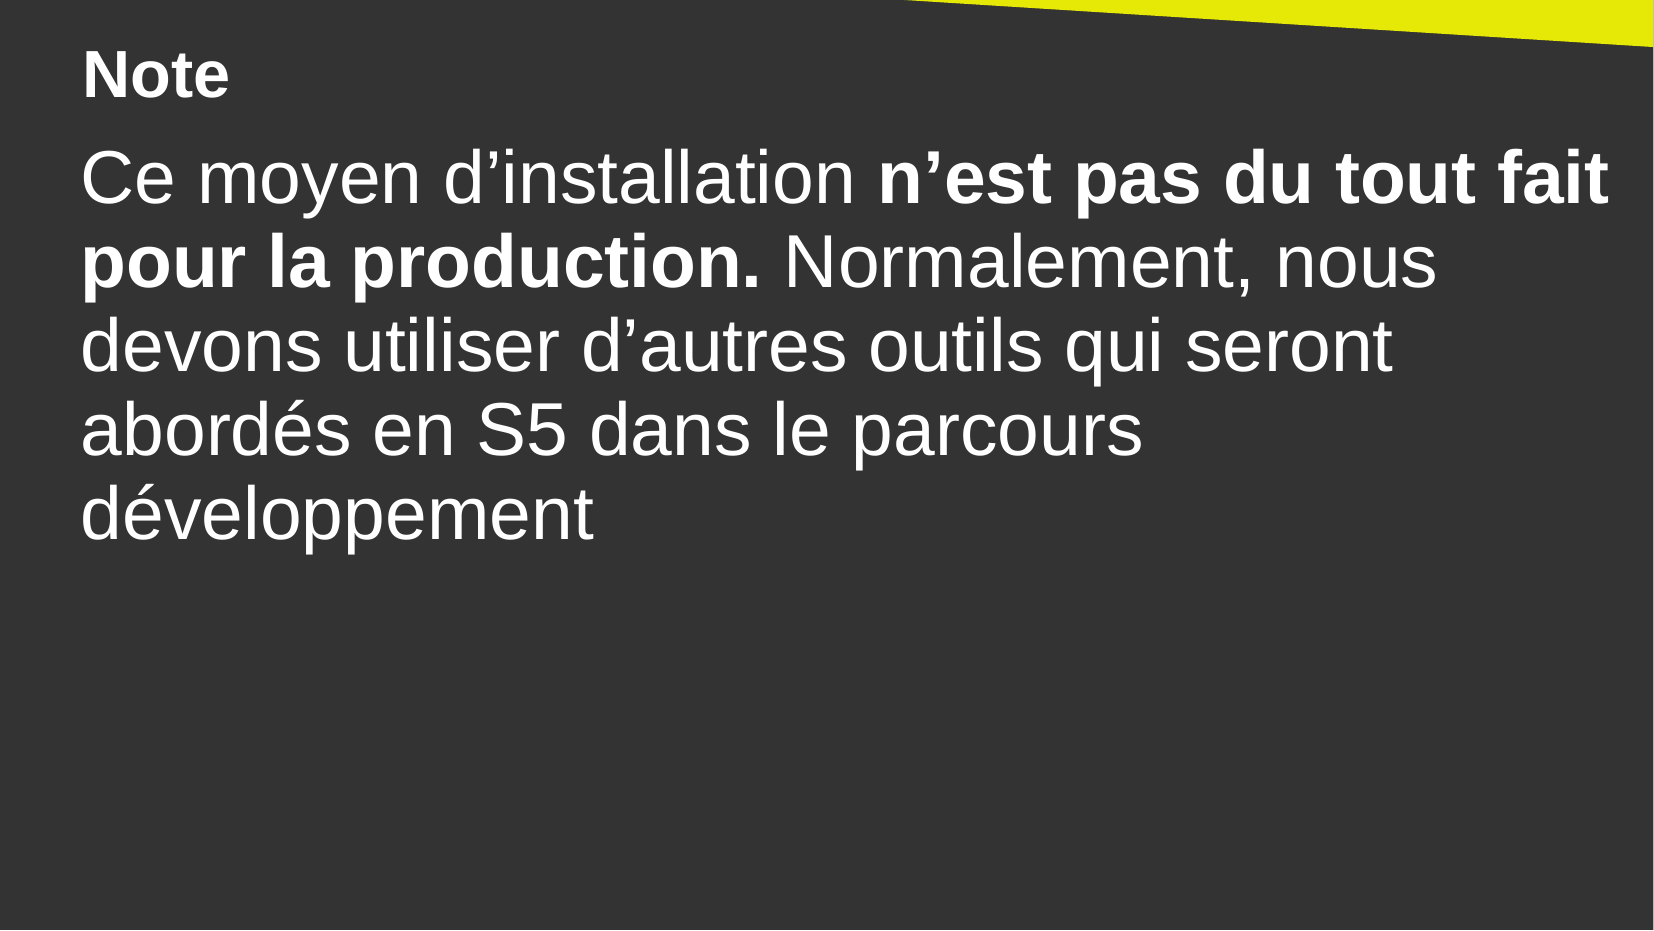

# Note
Ce moyen d’installation n’est pas du tout fait pour la production. Normalement, nous devons utiliser d’autres outils qui seront abordés en S5 dans le parcours développement